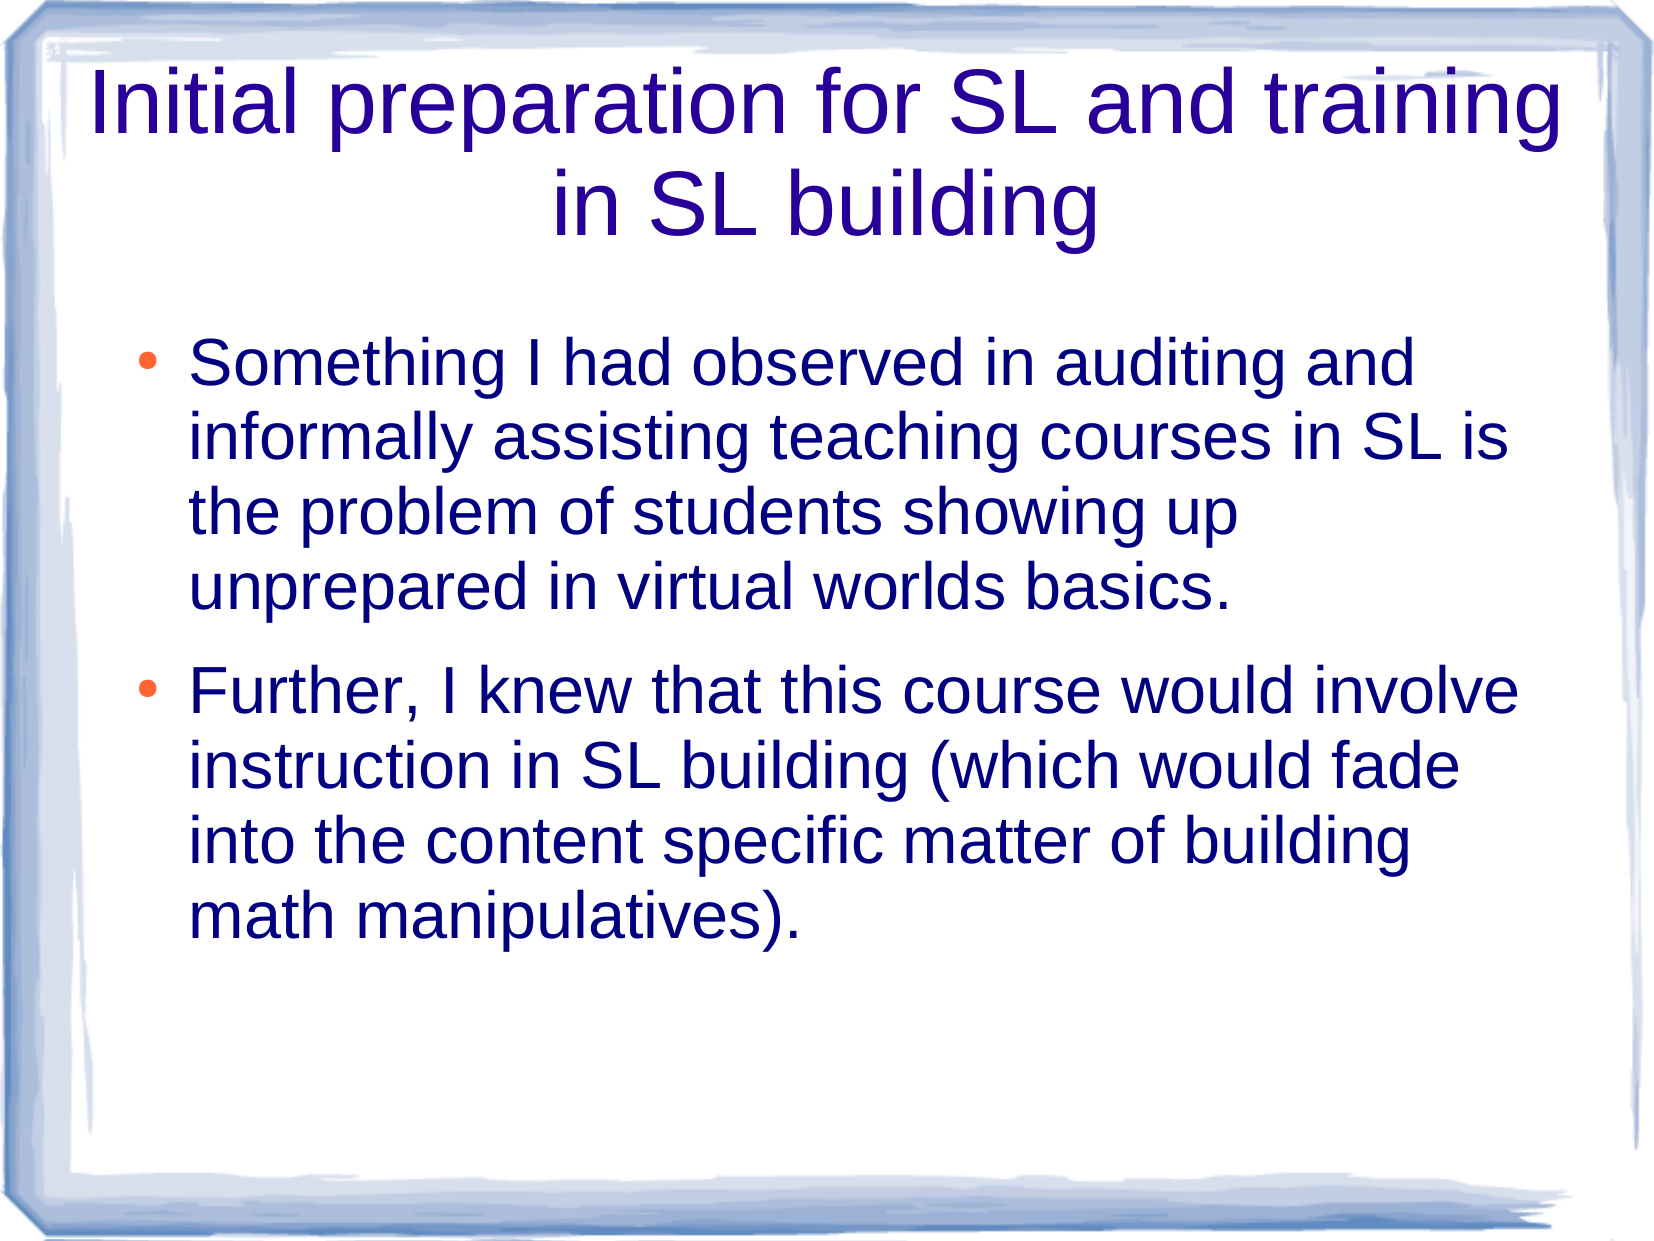

# Initial preparation for SL and training in SL building
Something I had observed in auditing and informally assisting teaching courses in SL is the problem of students showing up unprepared in virtual worlds basics.
Further, I knew that this course would involve instruction in SL building (which would fade into the content specific matter of building math manipulatives).